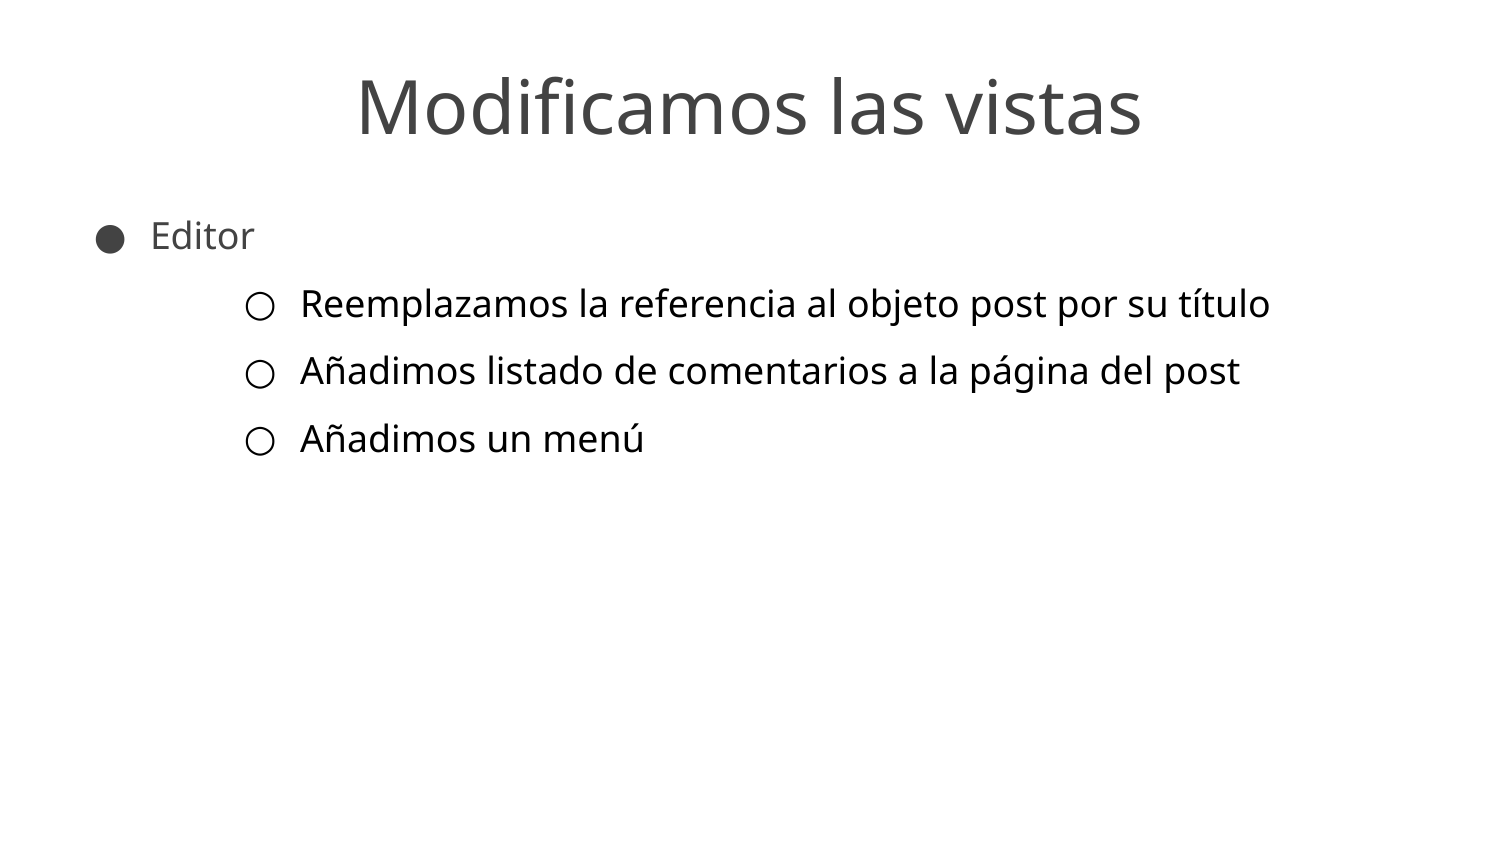

Modificamos las vistas
Editor
Reemplazamos la referencia al objeto post por su título
Añadimos listado de comentarios a la página del post
Añadimos un menú